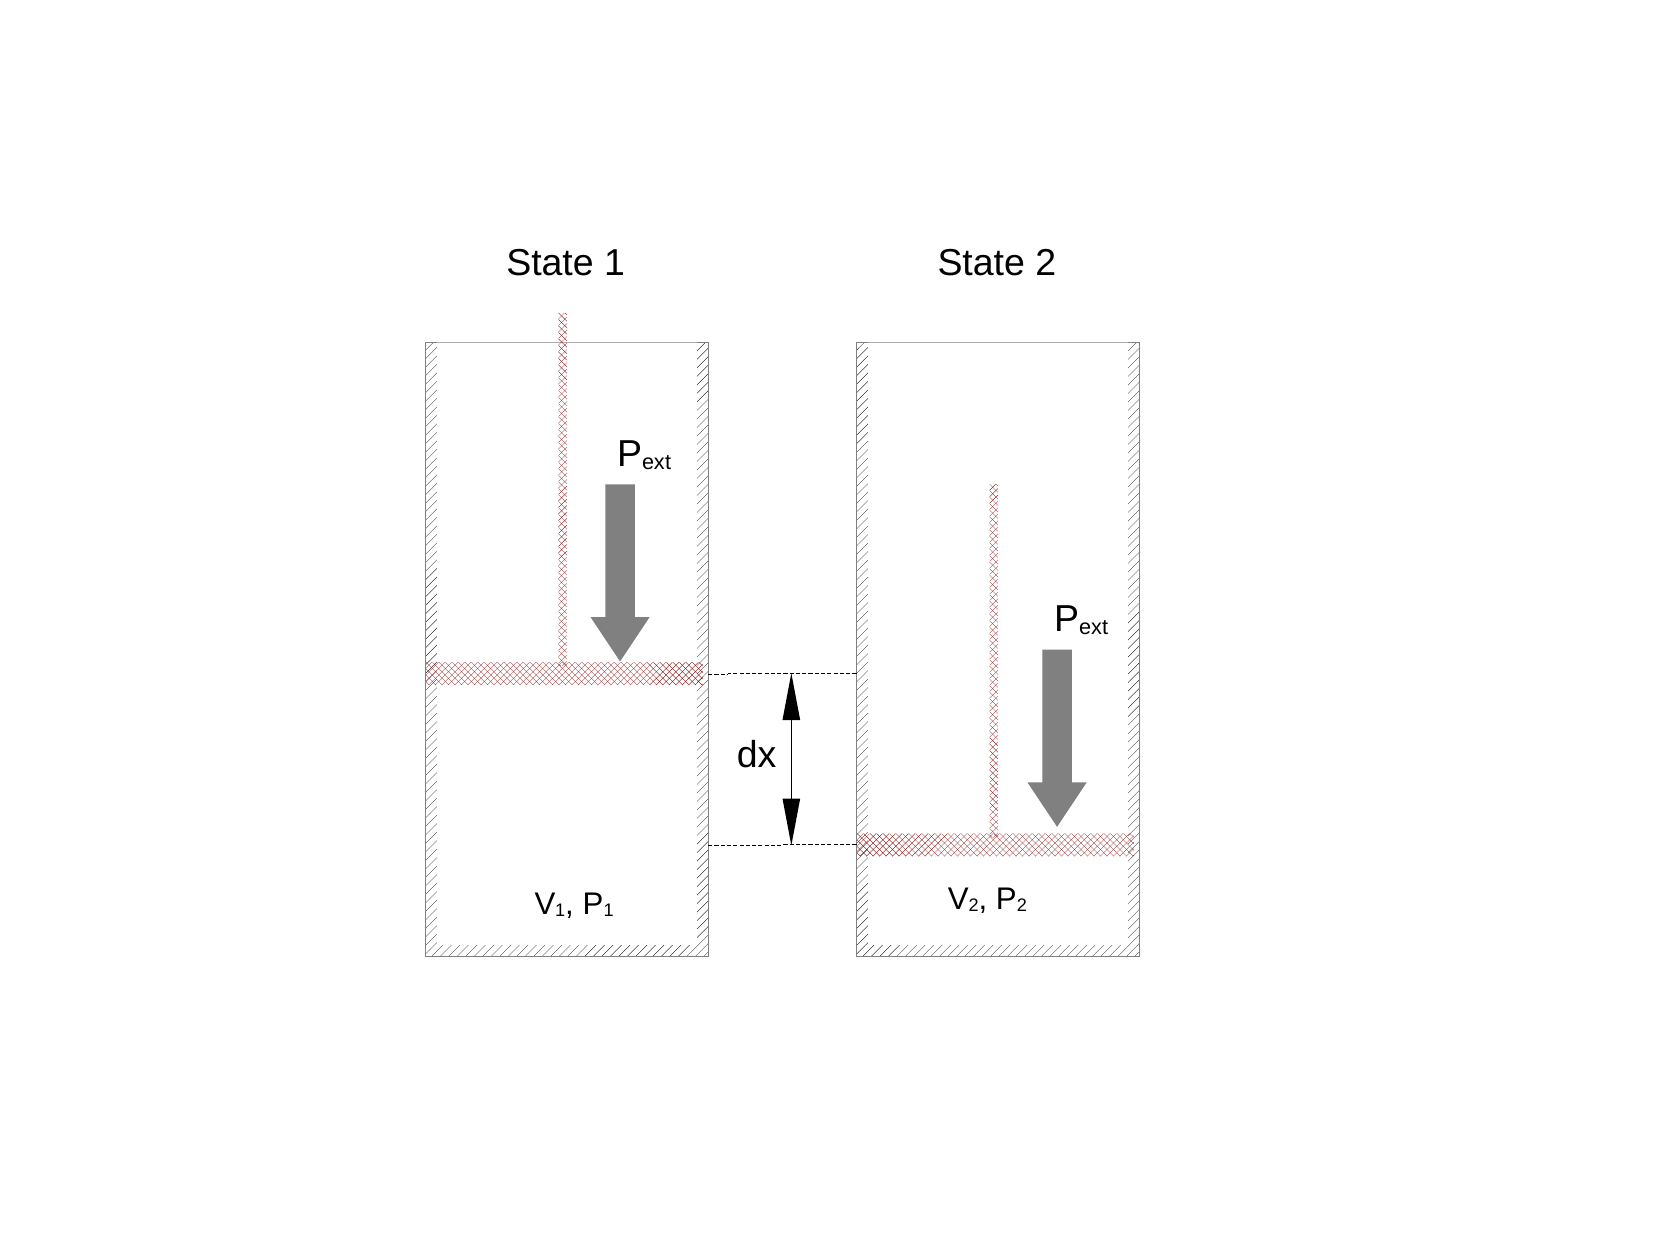

State 1
State 2
Pext
Pext
dx
V2, P2
V1, P1